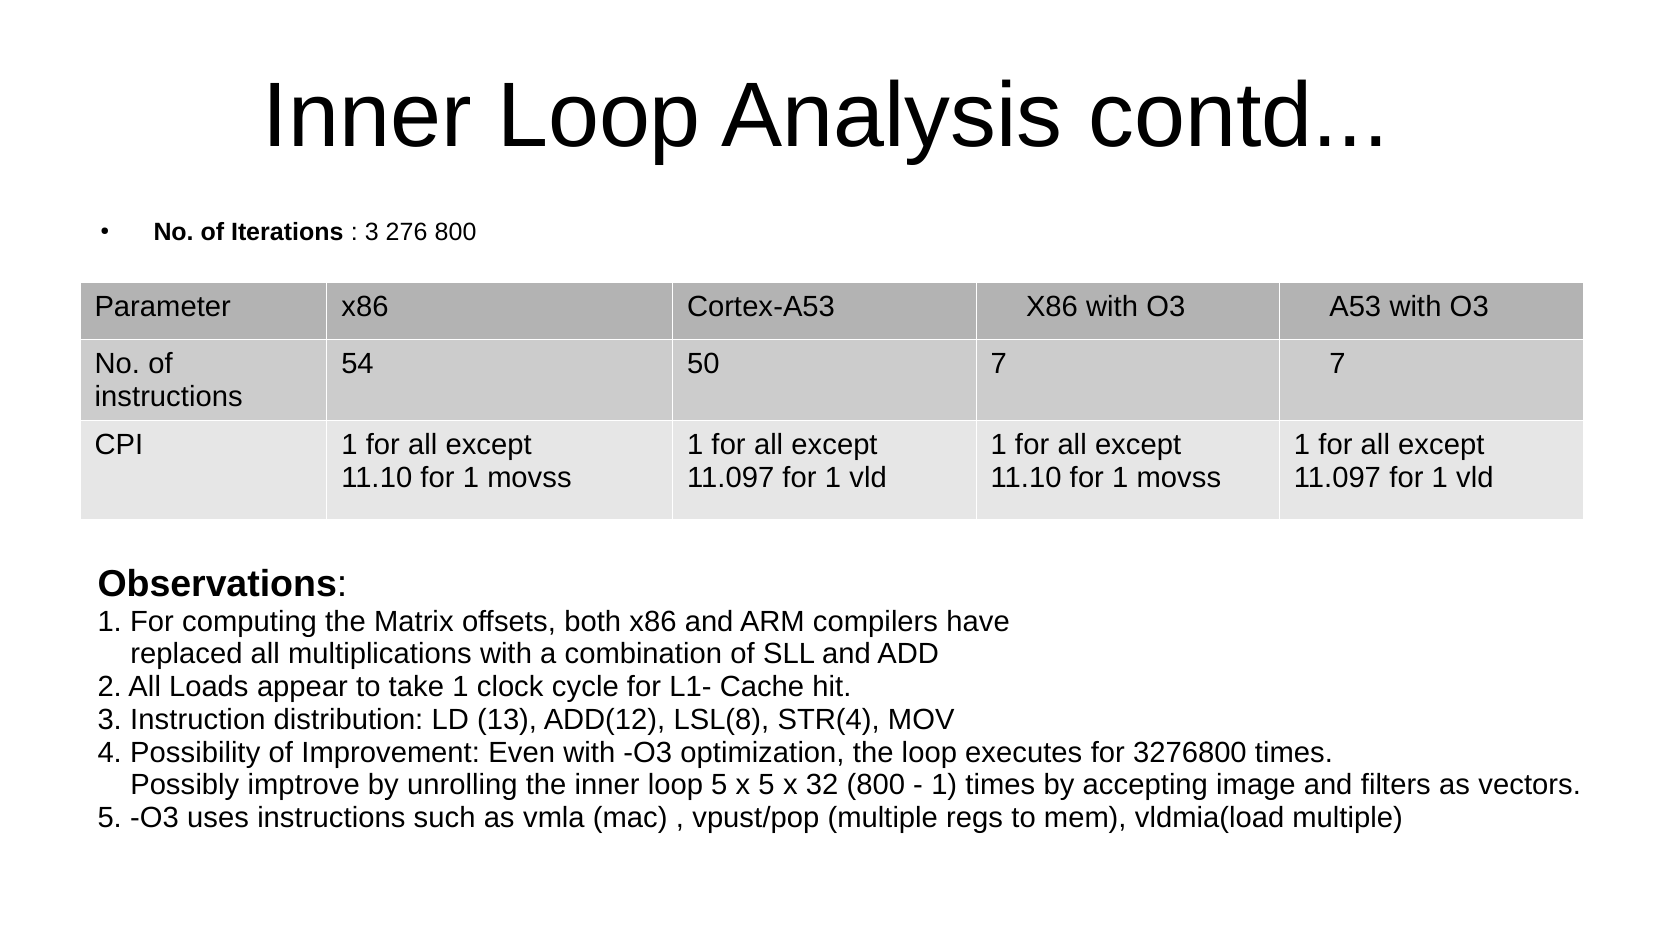

# Inner Loop Analysis contd...
No. of Iterations : 3 276 800
| Parameter | x86 | Cortex-A53 | X86 with O3 | A53 with O3 |
| --- | --- | --- | --- | --- |
| No. of instructions | 54 | 50 | 7 | 7 |
| CPI | 1 for all except 11.10 for 1 movss | 1 for all except 11.097 for 1 vld | 1 for all except 11.10 for 1 movss | 1 for all except 11.097 for 1 vld |
Observations:
1. For computing the Matrix offsets, both x86 and ARM compilers have
 replaced all multiplications with a combination of SLL and ADD
2. All Loads appear to take 1 clock cycle for L1- Cache hit.
3. Instruction distribution: LD (13), ADD(12), LSL(8), STR(4), MOV
4. Possibility of Improvement: Even with -O3 optimization, the loop executes for 3276800 times.
 Possibly imptrove by unrolling the inner loop 5 x 5 x 32 (800 - 1) times by accepting image and filters as vectors.
5. -O3 uses instructions such as vmla (mac) , vpust/pop (multiple regs to mem), vldmia(load multiple)